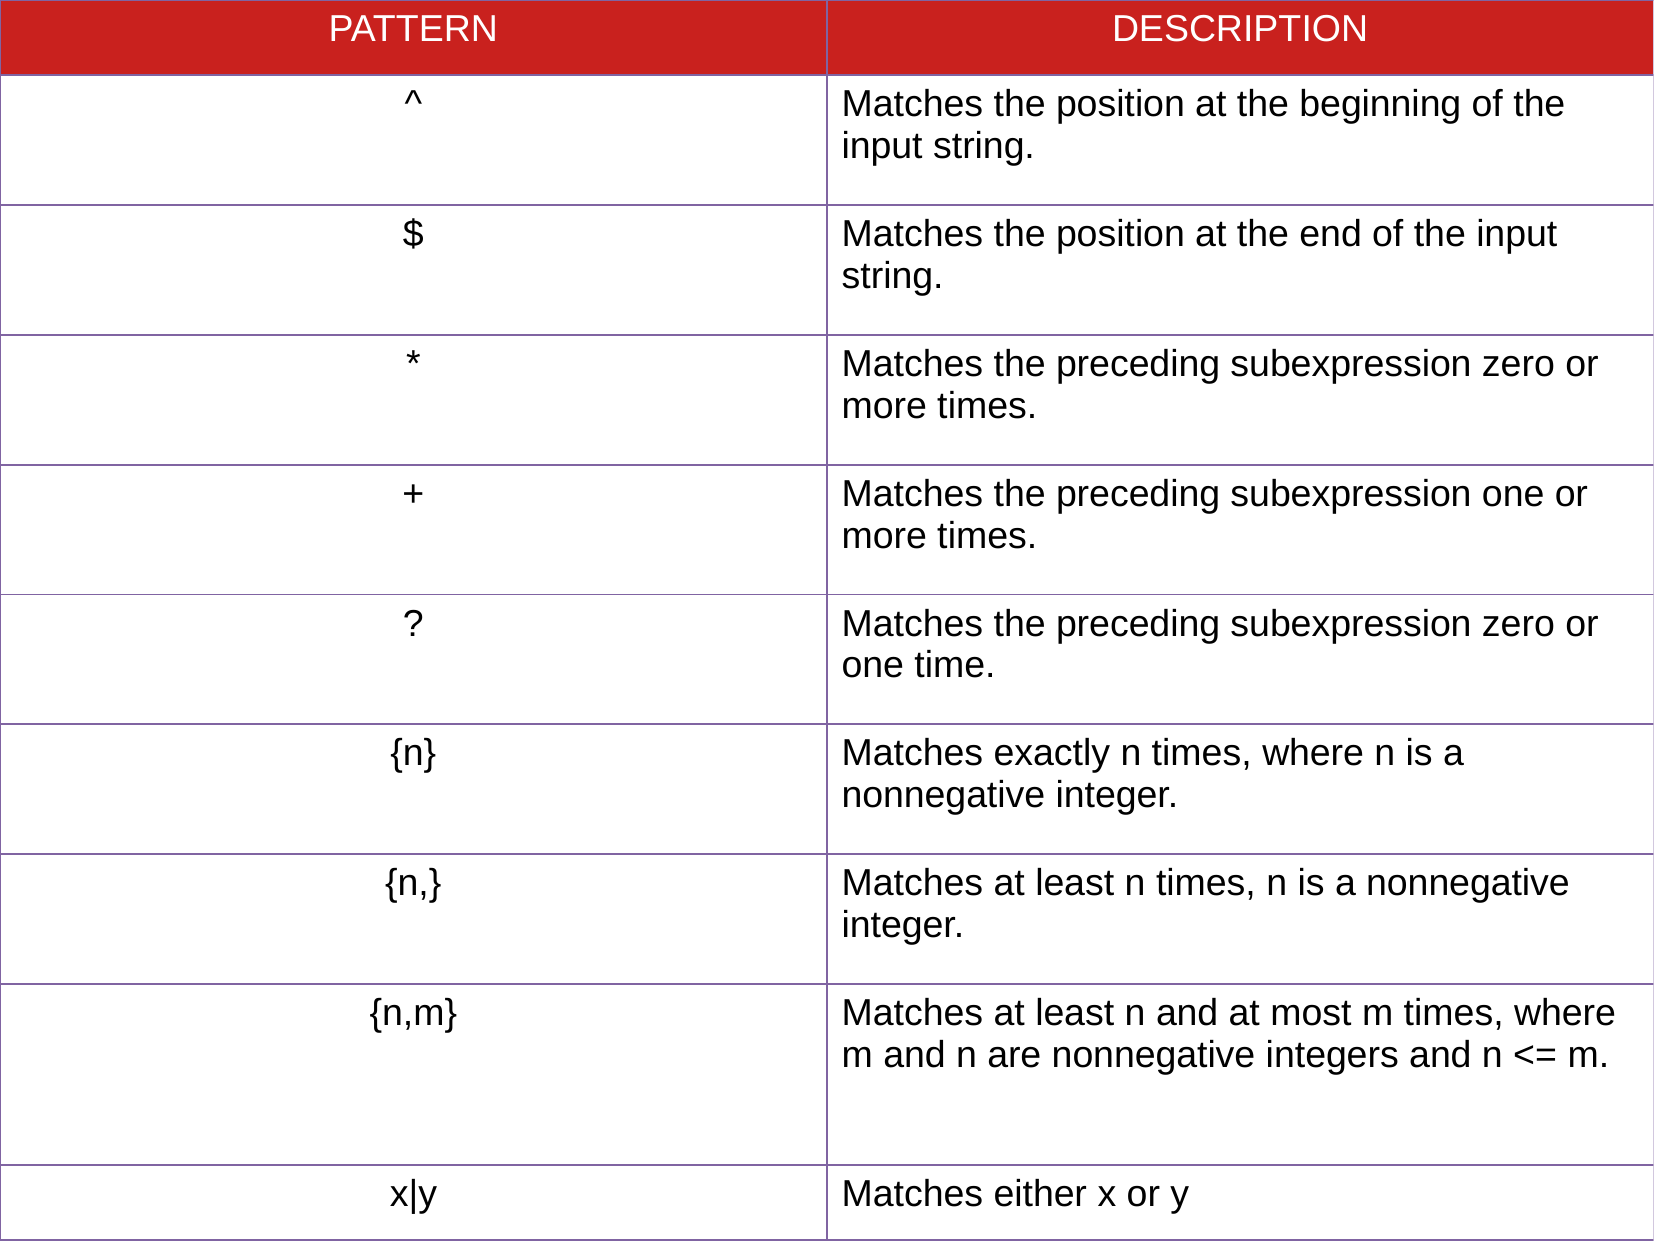

| PATTERN | DESCRIPTION |
| --- | --- |
| ^ | Matches the position at the beginning of the input string. |
| $ | Matches the position at the end of the input string. |
| \* | Matches the preceding subexpression zero or more times. |
| + | Matches the preceding subexpression one or more times. |
| ? | Matches the preceding subexpression zero or one time. |
| {n} | Matches exactly n times, where n is a nonnegative integer. |
| {n,} | Matches at least n times, n is a nonnegative integer. |
| {n,m} | Matches at least n and at most m times, where m and n are nonnegative integers and n <= m. |
| x|y | Matches either x or y |